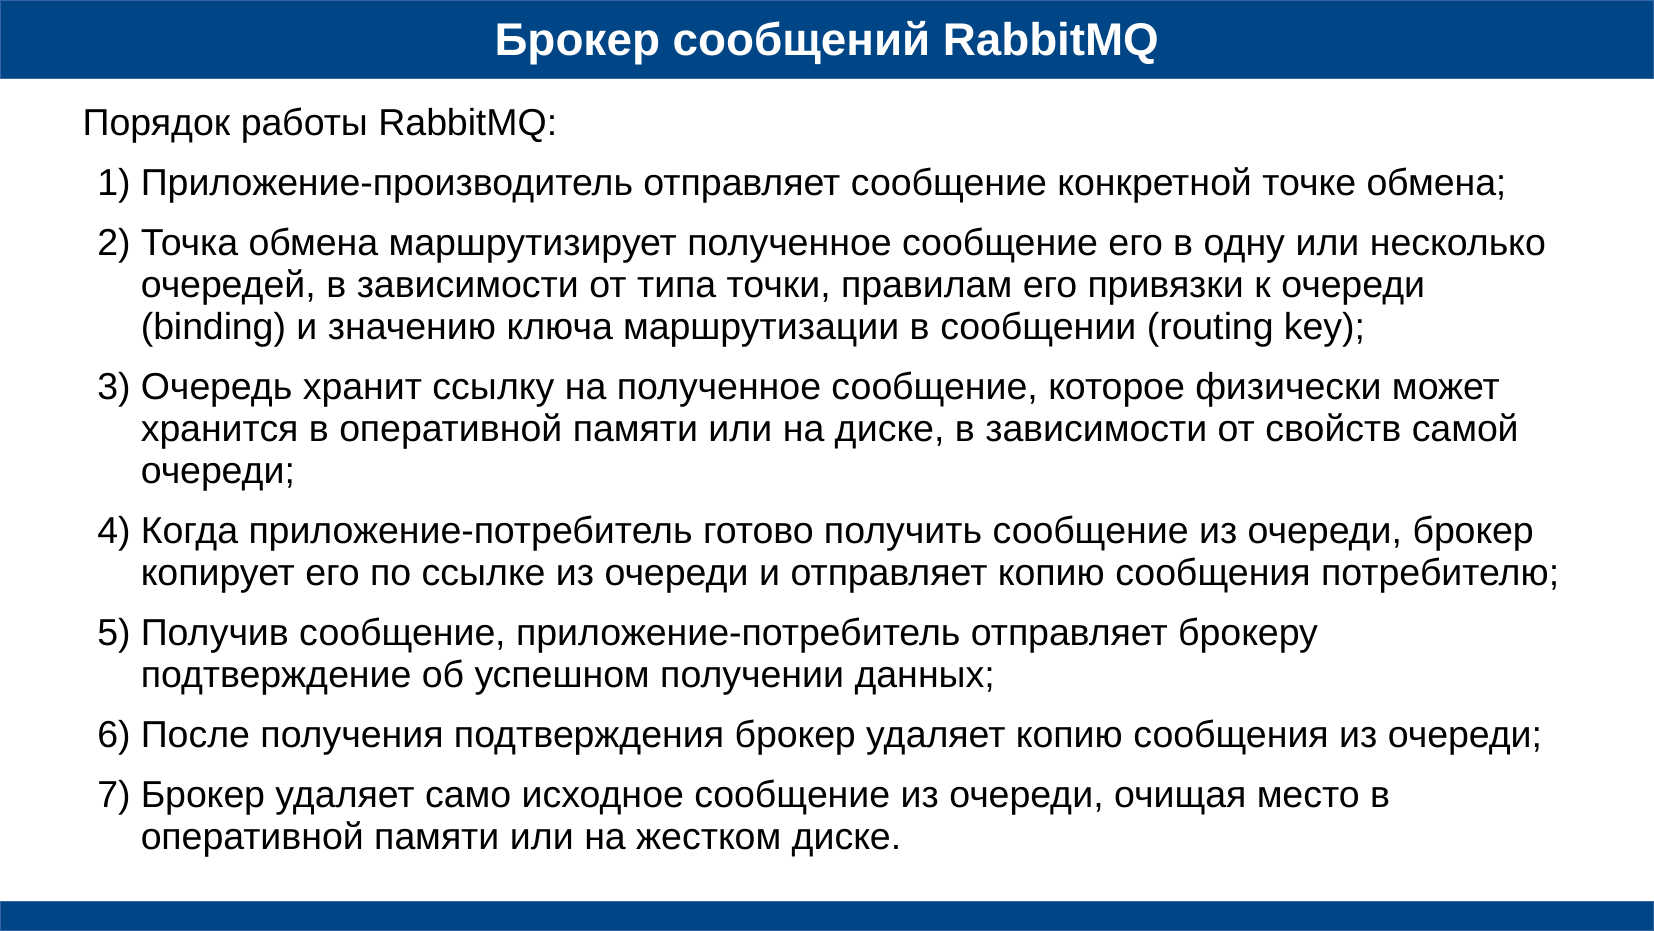

# Брокер сообщений RabbitMQ
Порядок работы RabbitMQ:
Приложение-производитель отправляет сообщение конкретной точке обмена;
Точка обмена маршрутизирует полученное сообщение его в одну или несколько очередей, в зависимости от типа точки, правилам его привязки к очереди (binding) и значению ключа маршрутизации в сообщении (routing key);
Очередь хранит ссылку на полученное сообщение, которое физически может хранится в оперативной памяти или на диске, в зависимости от свойств самой очереди;
Когда приложение-потребитель готово получить сообщение из очереди, брокер копирует его по ссылке из очереди и отправляет копию сообщения потребителю;
Получив сообщение, приложение-потребитель отправляет брокеру подтверждение об успешном получении данных;
После получения подтверждения брокер удаляет копию сообщения из очереди;
Брокер удаляет само исходное сообщение из очереди, очищая место в оперативной памяти или на жестком диске.